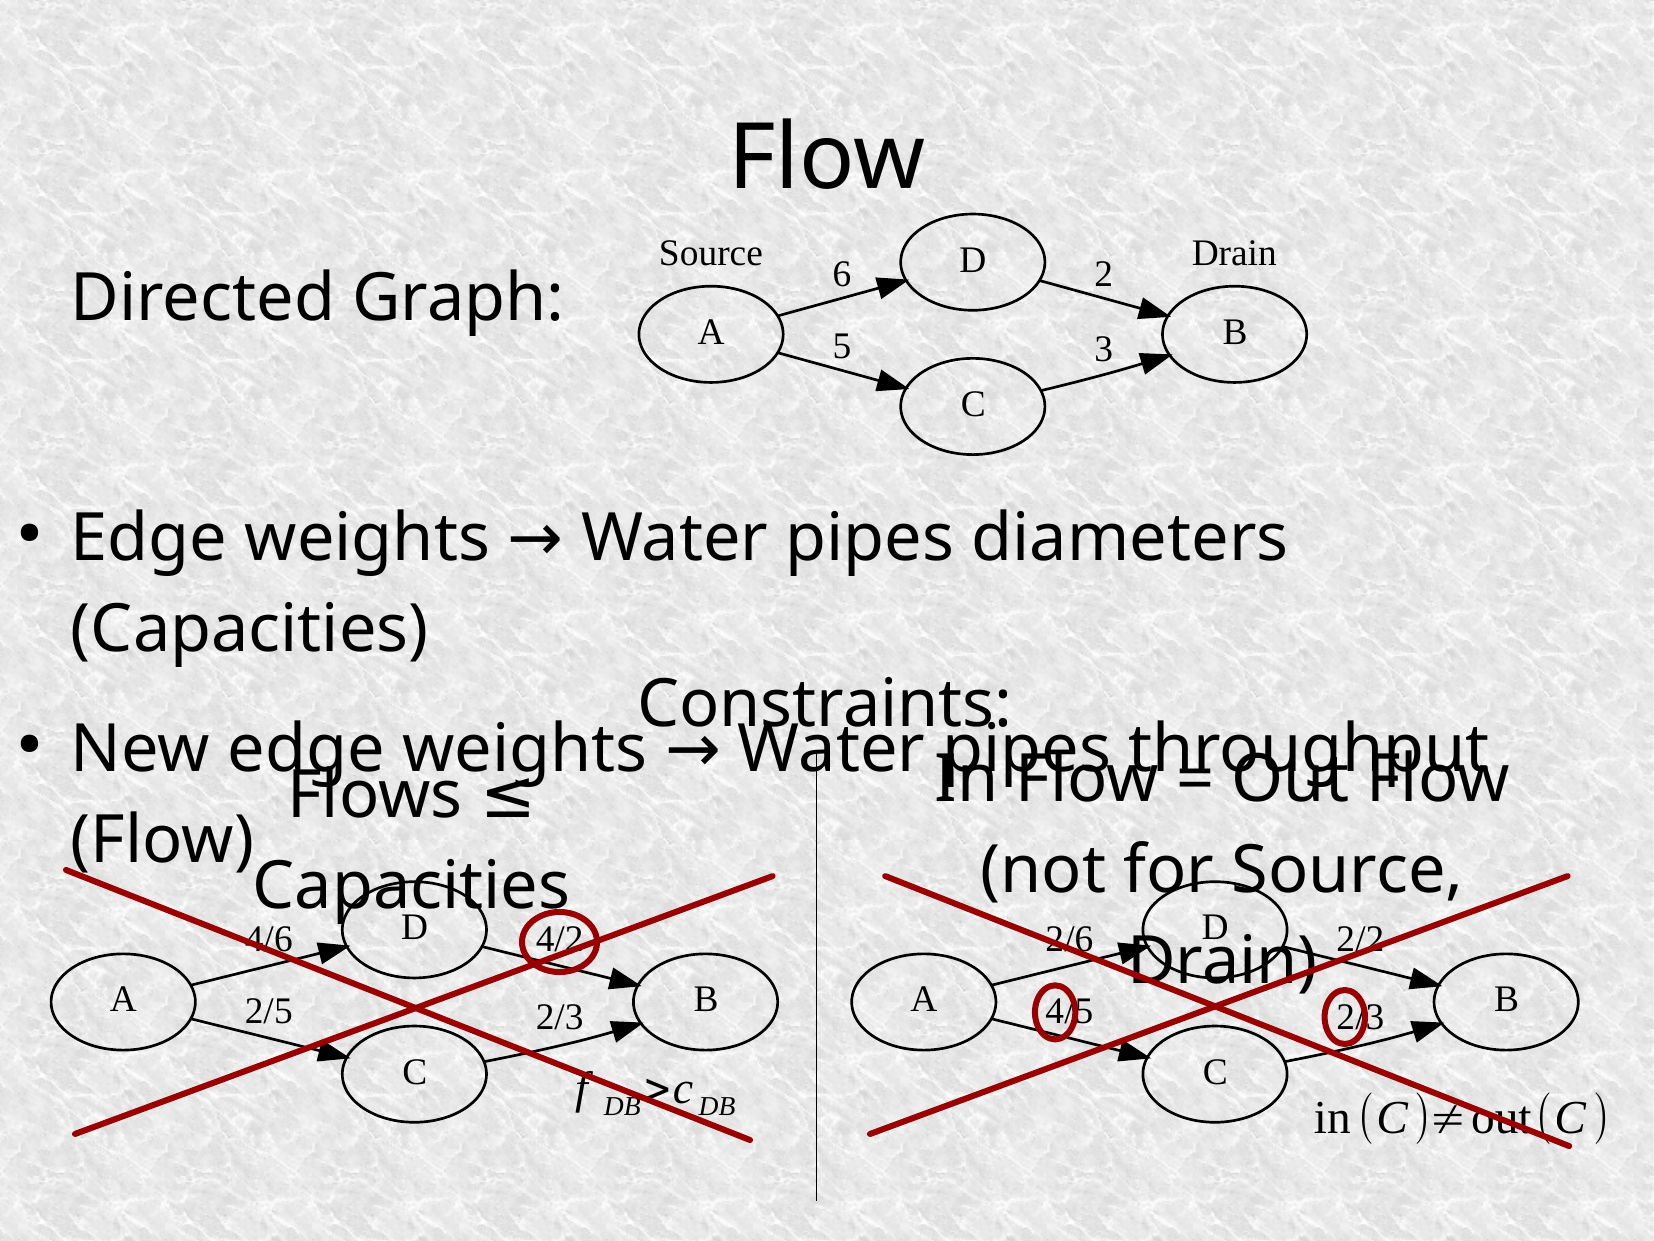

# Flow
Directed Graph:
Edge weights → Water pipes diameters (Capacities)
New edge weights → Water pipes throughput (Flow)
Constraints:
In Flow = Out Flow (not for Source, Drain)
Flows ≤ Capacities